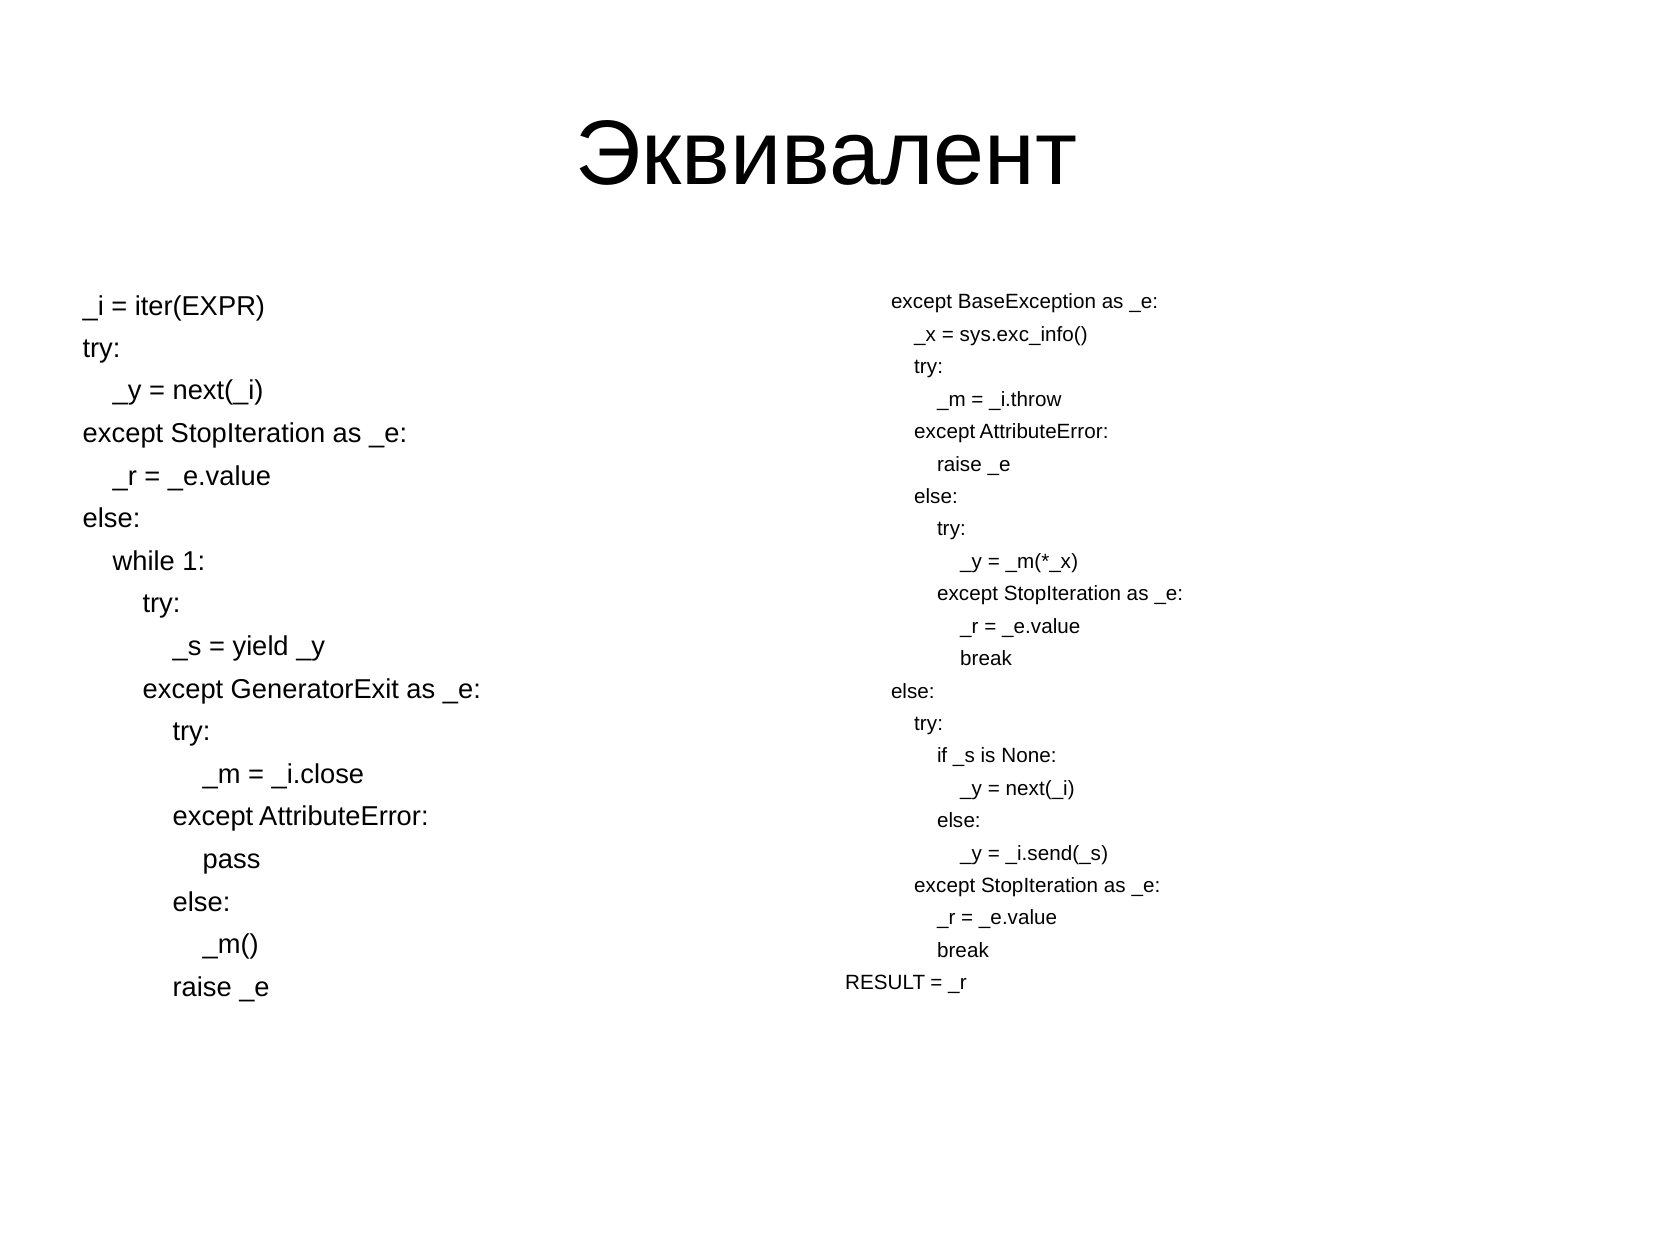

# Эквивалент
_i = iter(EXPR)
try:
 _y = next(_i)
except StopIteration as _e:
 _r = _e.value
else:
 while 1:
 try:
 _s = yield _y
 except GeneratorExit as _e:
 try:
 _m = _i.close
 except AttributeError:
 pass
 else:
 _m()
 raise _e
 except BaseException as _e:
 _x = sys.exc_info()
 try:
 _m = _i.throw
 except AttributeError:
 raise _e
 else:
 try:
 _y = _m(*_x)
 except StopIteration as _e:
 _r = _e.value
 break
 else:
 try:
 if _s is None:
 _y = next(_i)
 else:
 _y = _i.send(_s)
 except StopIteration as _e:
 _r = _e.value
 break
RESULT = _r